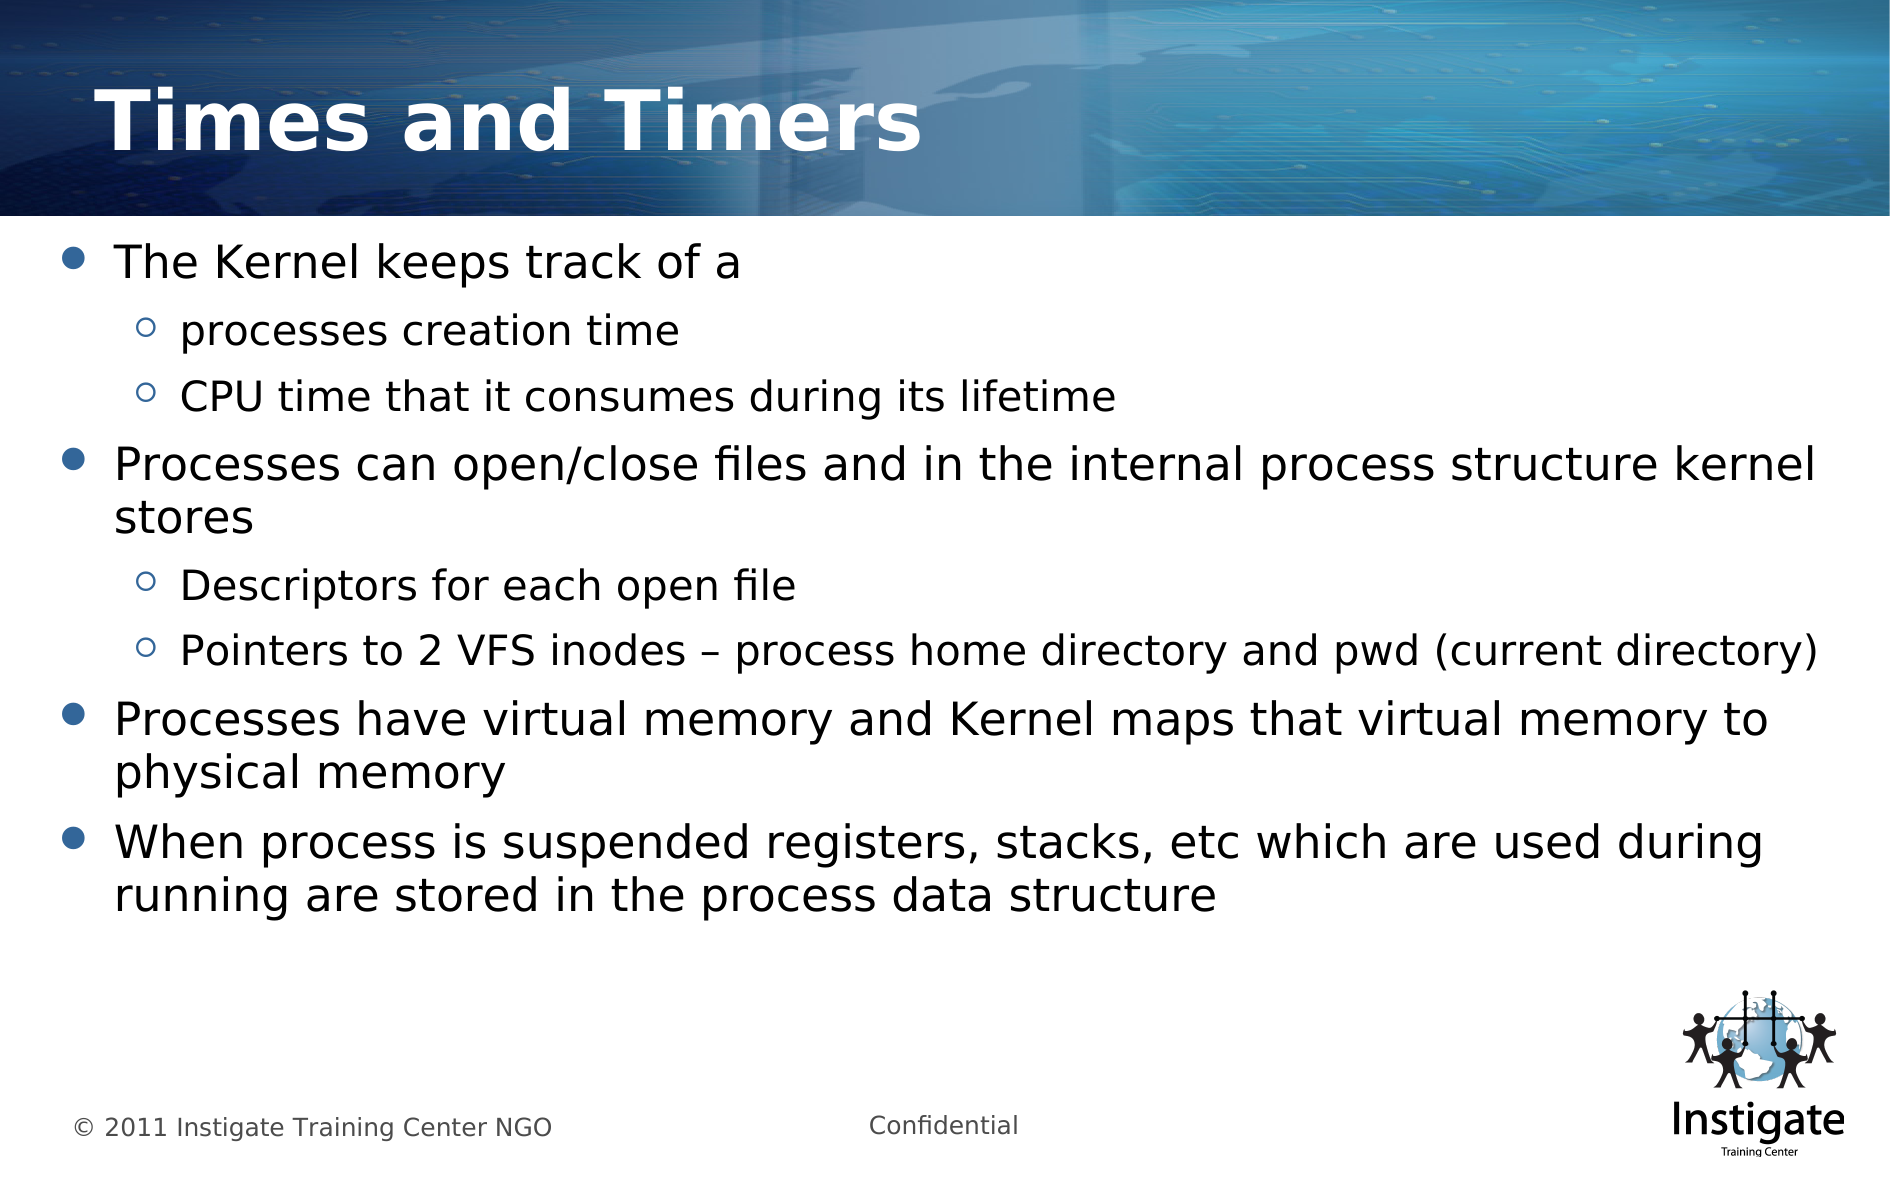

# Times and Timers
The Kernel keeps track of a
processes creation time
CPU time that it consumes during its lifetime
Processes can open/close files and in the internal process structure kernel stores
Descriptors for each open file
Pointers to 2 VFS inodes – process home directory and pwd (current directory)
Processes have virtual memory and Kernel maps that virtual memory to physical memory
When process is suspended registers, stacks, etc which are used during running are stored in the process data structure